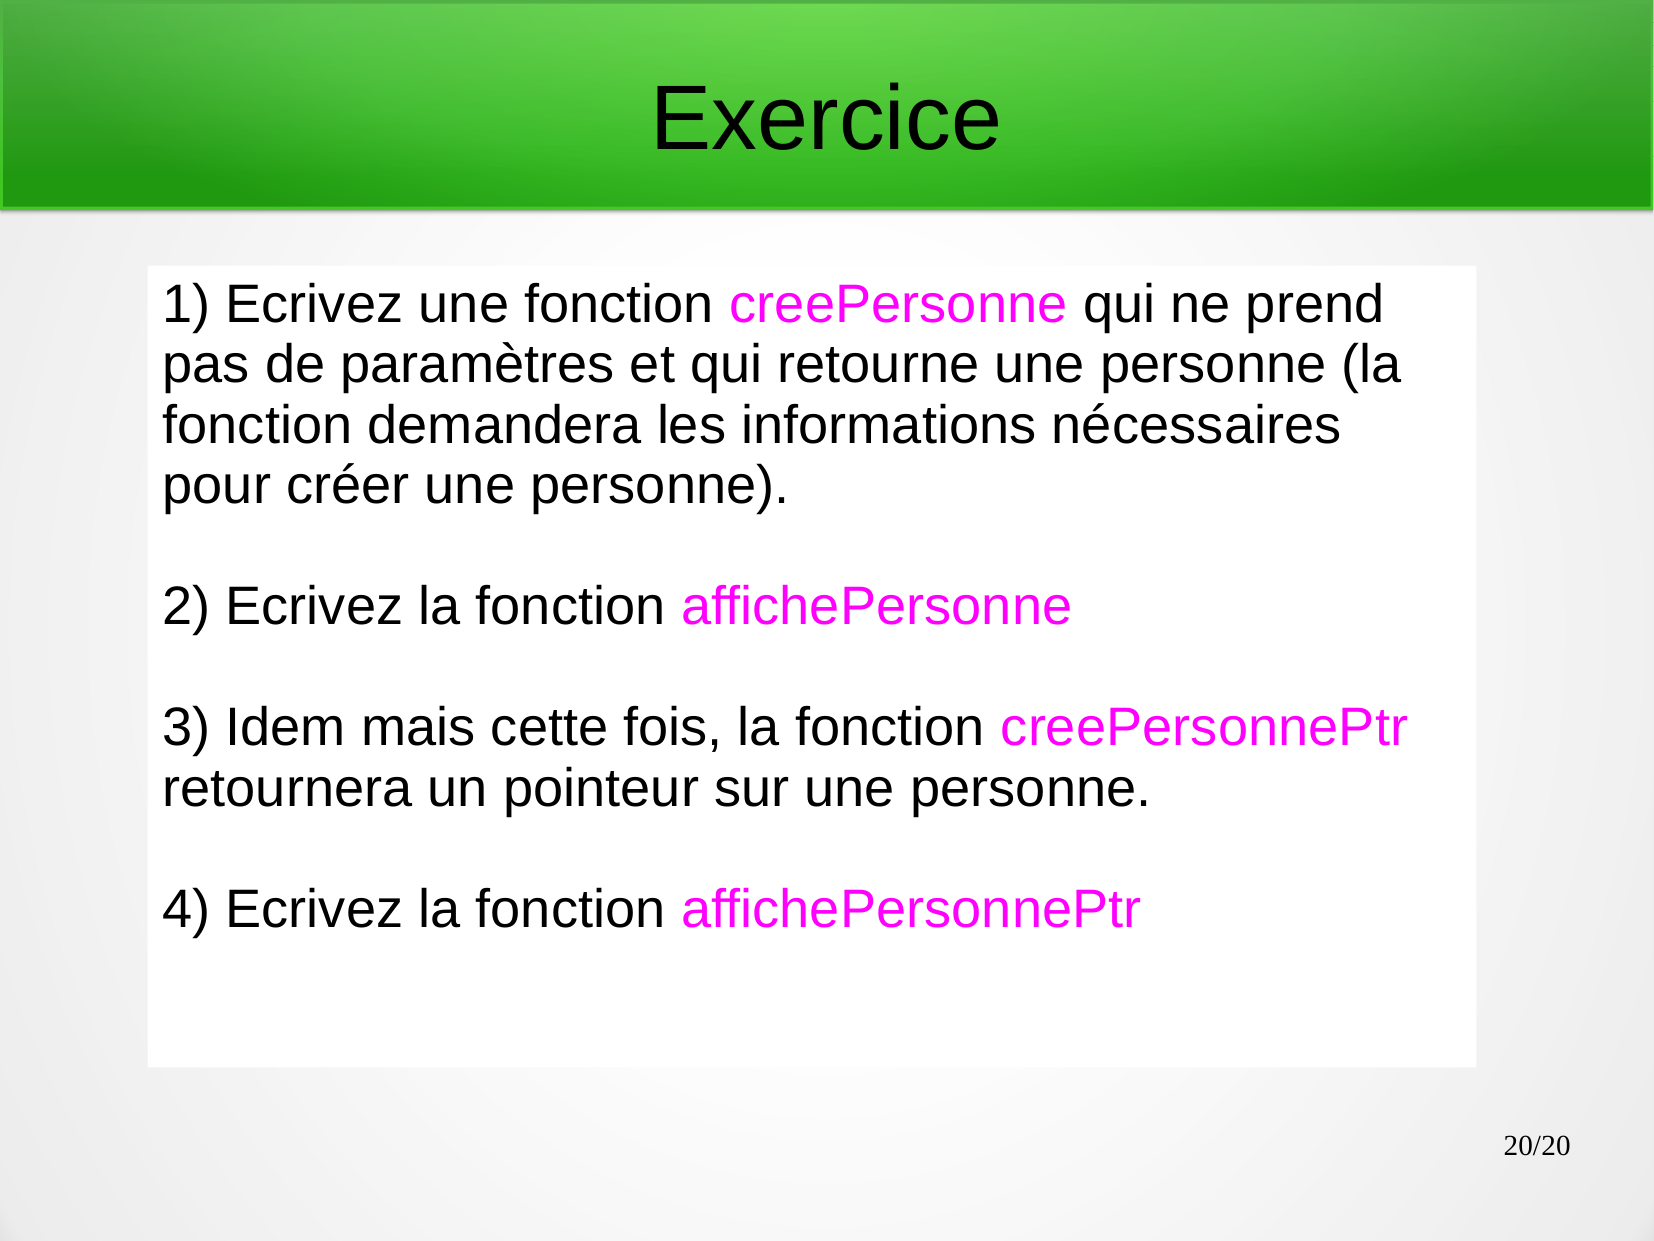

# Exercice
 Ecrivez une fonction creePersonne qui ne prend pas de paramètres et qui retourne une personne (la fonction demandera les informations nécessaires pour créer une personne).
 Ecrivez la fonction affichePersonne
 Idem mais cette fois, la fonction creePersonnePtr retournera un pointeur sur une personne.
 Ecrivez la fonction affichePersonnePtr
20